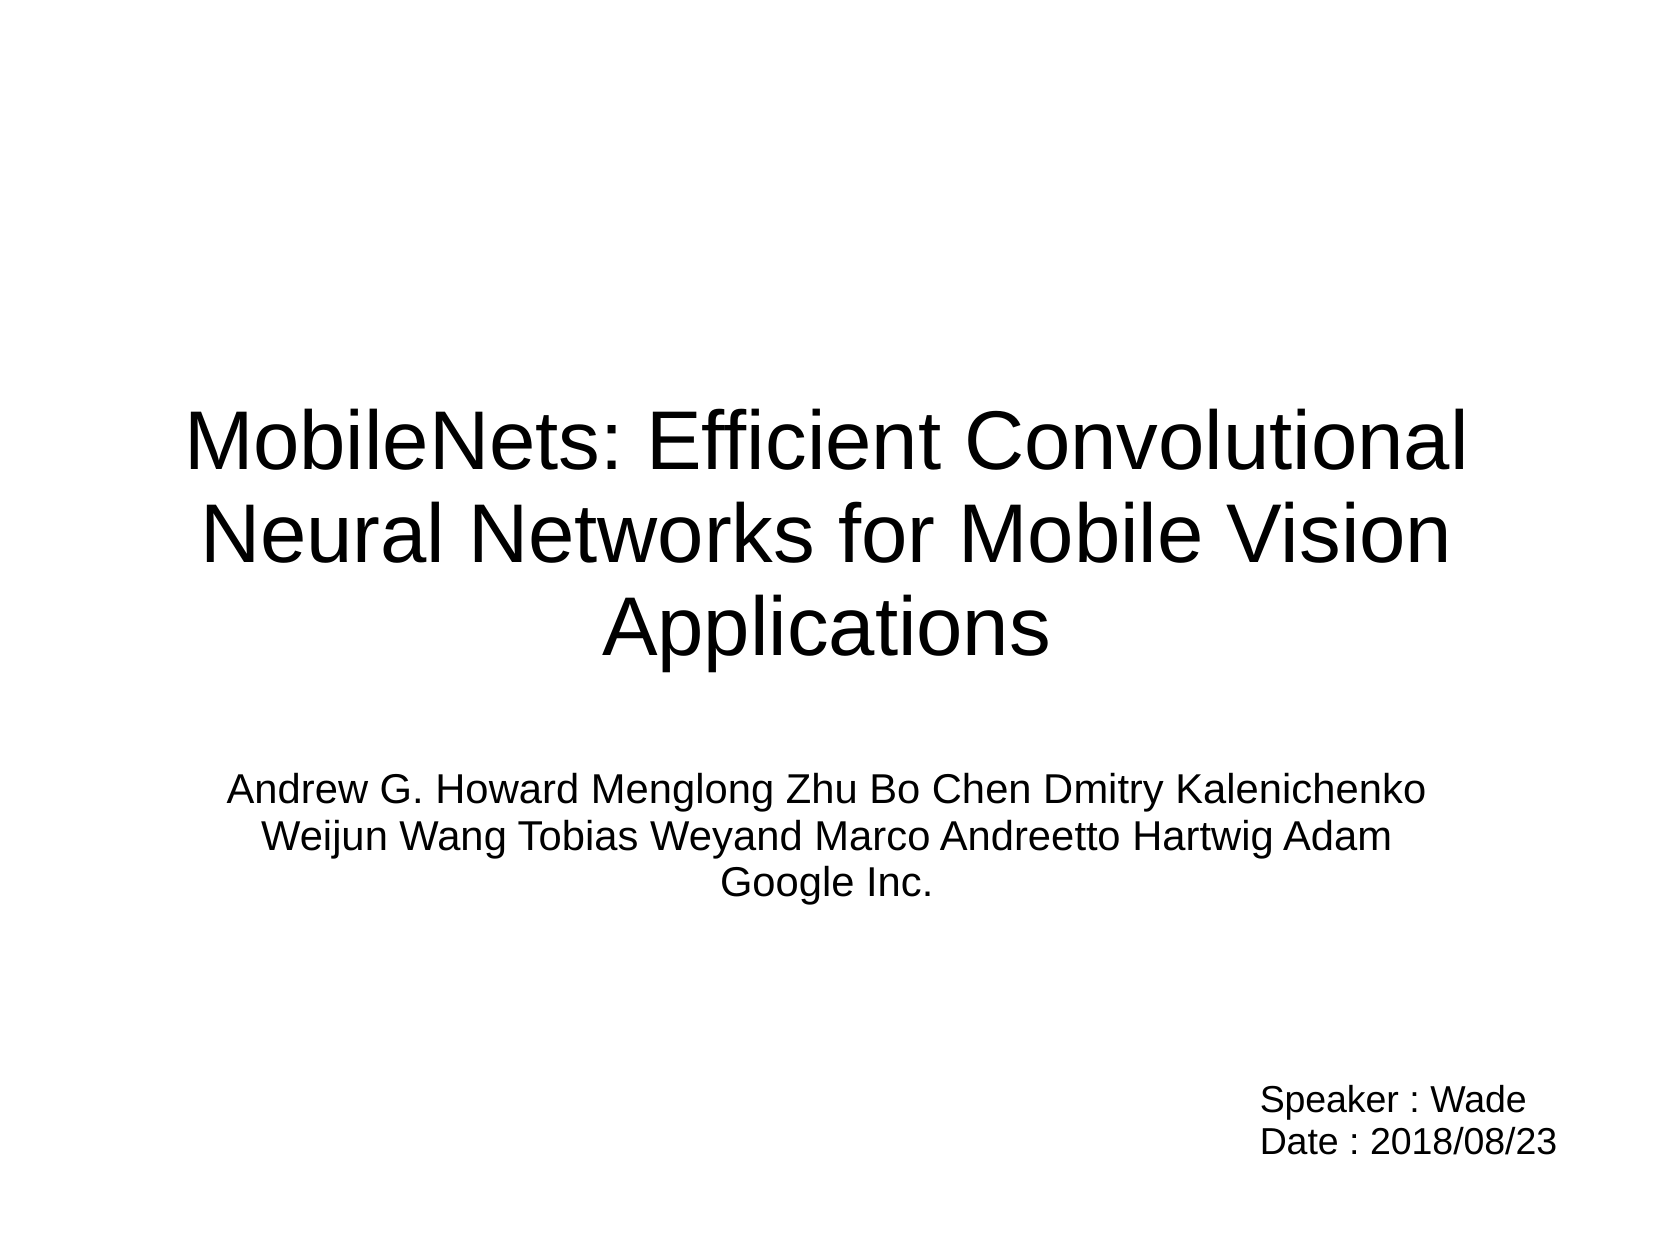

# MobileNets: Efficient Convolutional Neural Networks for Mobile Vision
Applications
Andrew G. Howard Menglong Zhu Bo Chen Dmitry Kalenichenko
Weijun Wang Tobias Weyand Marco Andreetto Hartwig Adam
Google Inc.
Speaker : Wade
Date : 2018/08/23